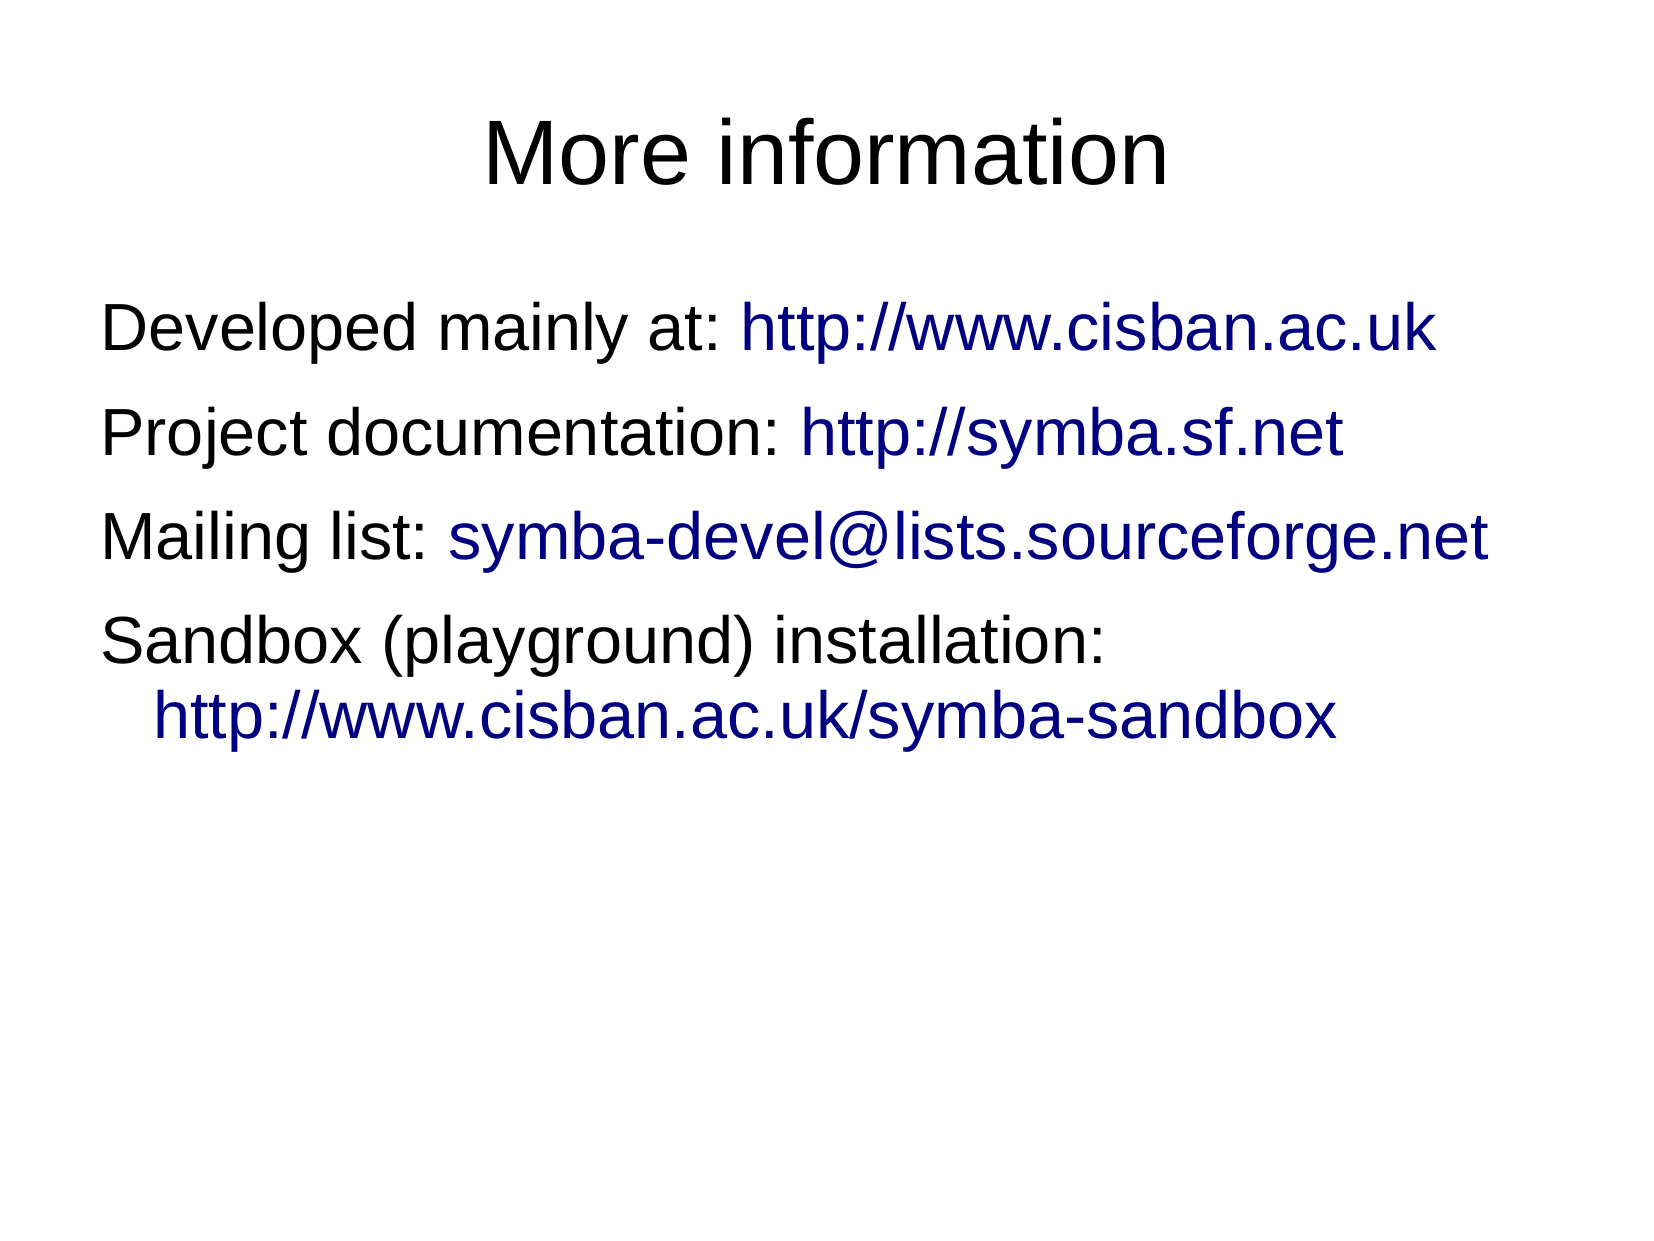

# More information
Developed mainly at: http://www.cisban.ac.uk
Project documentation: http://symba.sf.net
Mailing list: symba-devel@lists.sourceforge.net
Sandbox (playground) installation: http://www.cisban.ac.uk/symba-sandbox